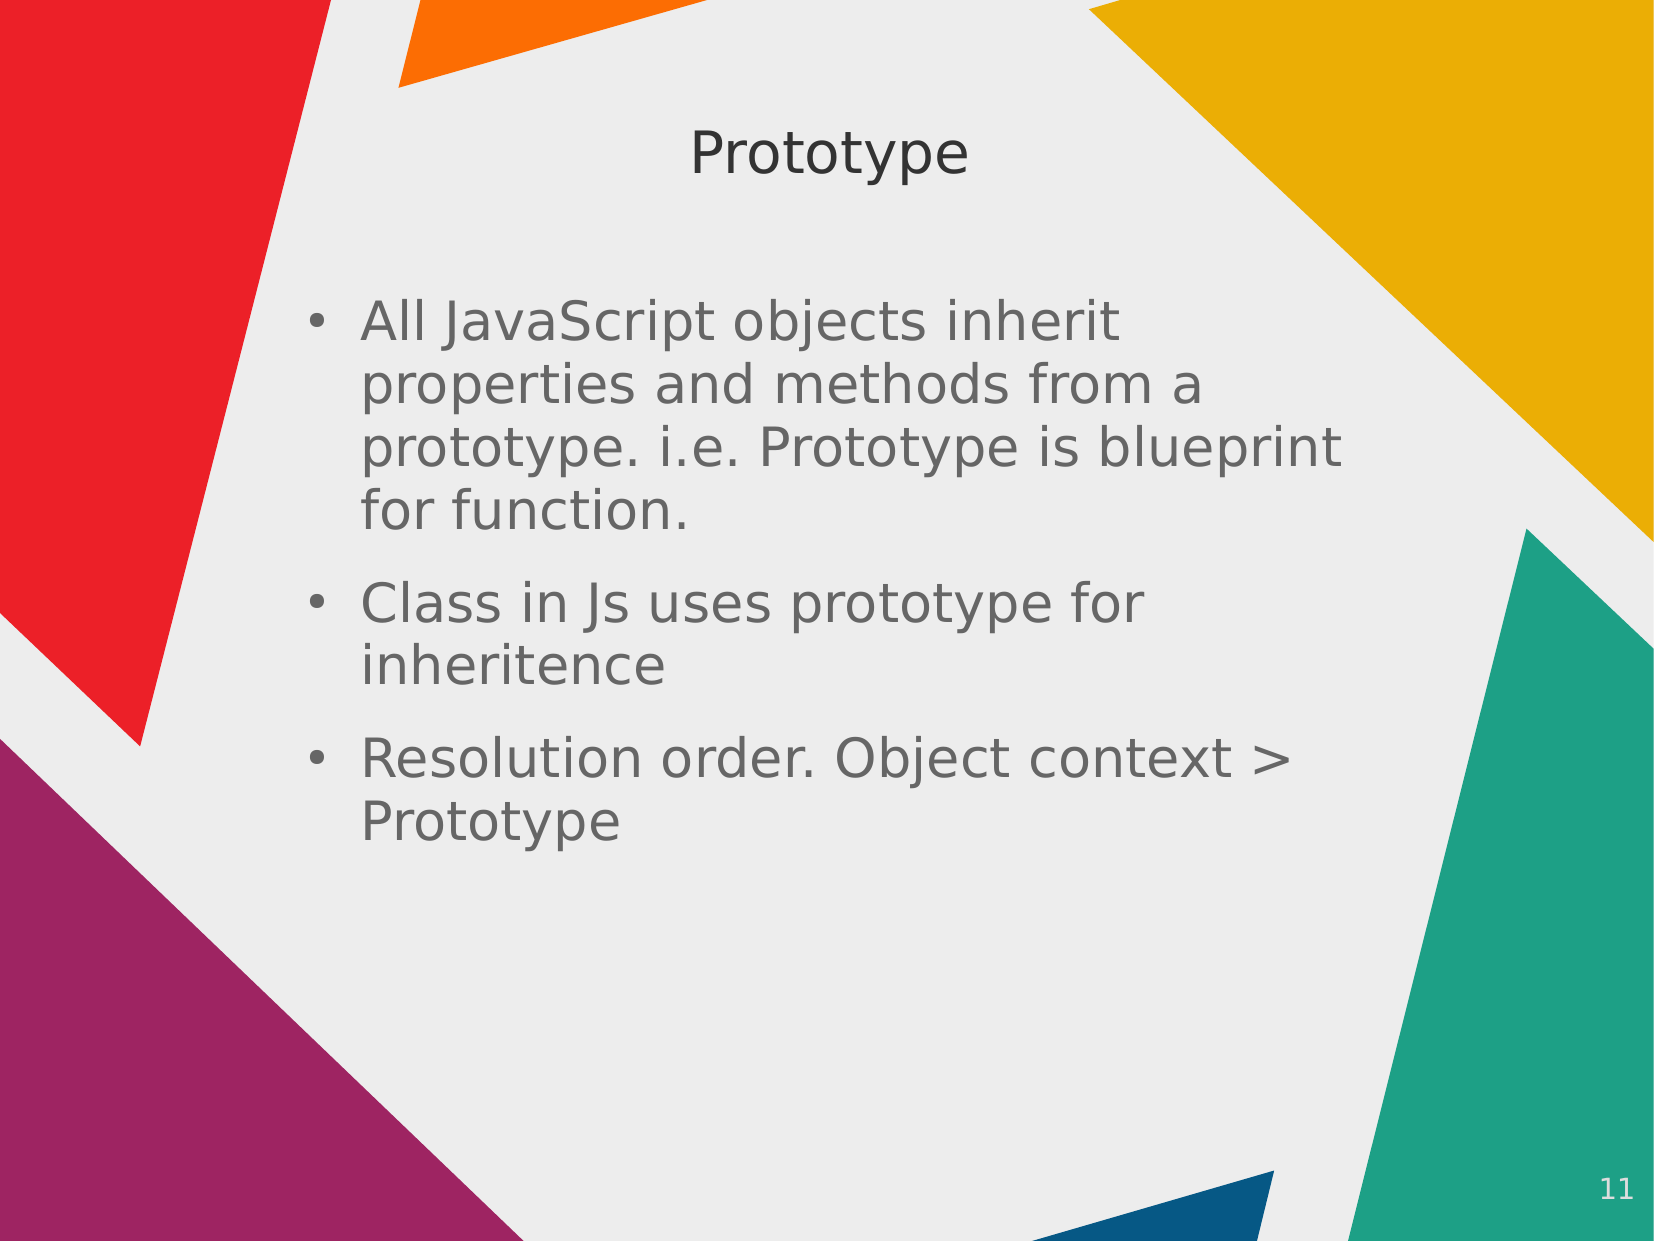

# Prototype
All JavaScript objects inherit properties and methods from a prototype. i.e. Prototype is blueprint for function.
Class in Js uses prototype for inheritence
Resolution order. Object context > Prototype
11